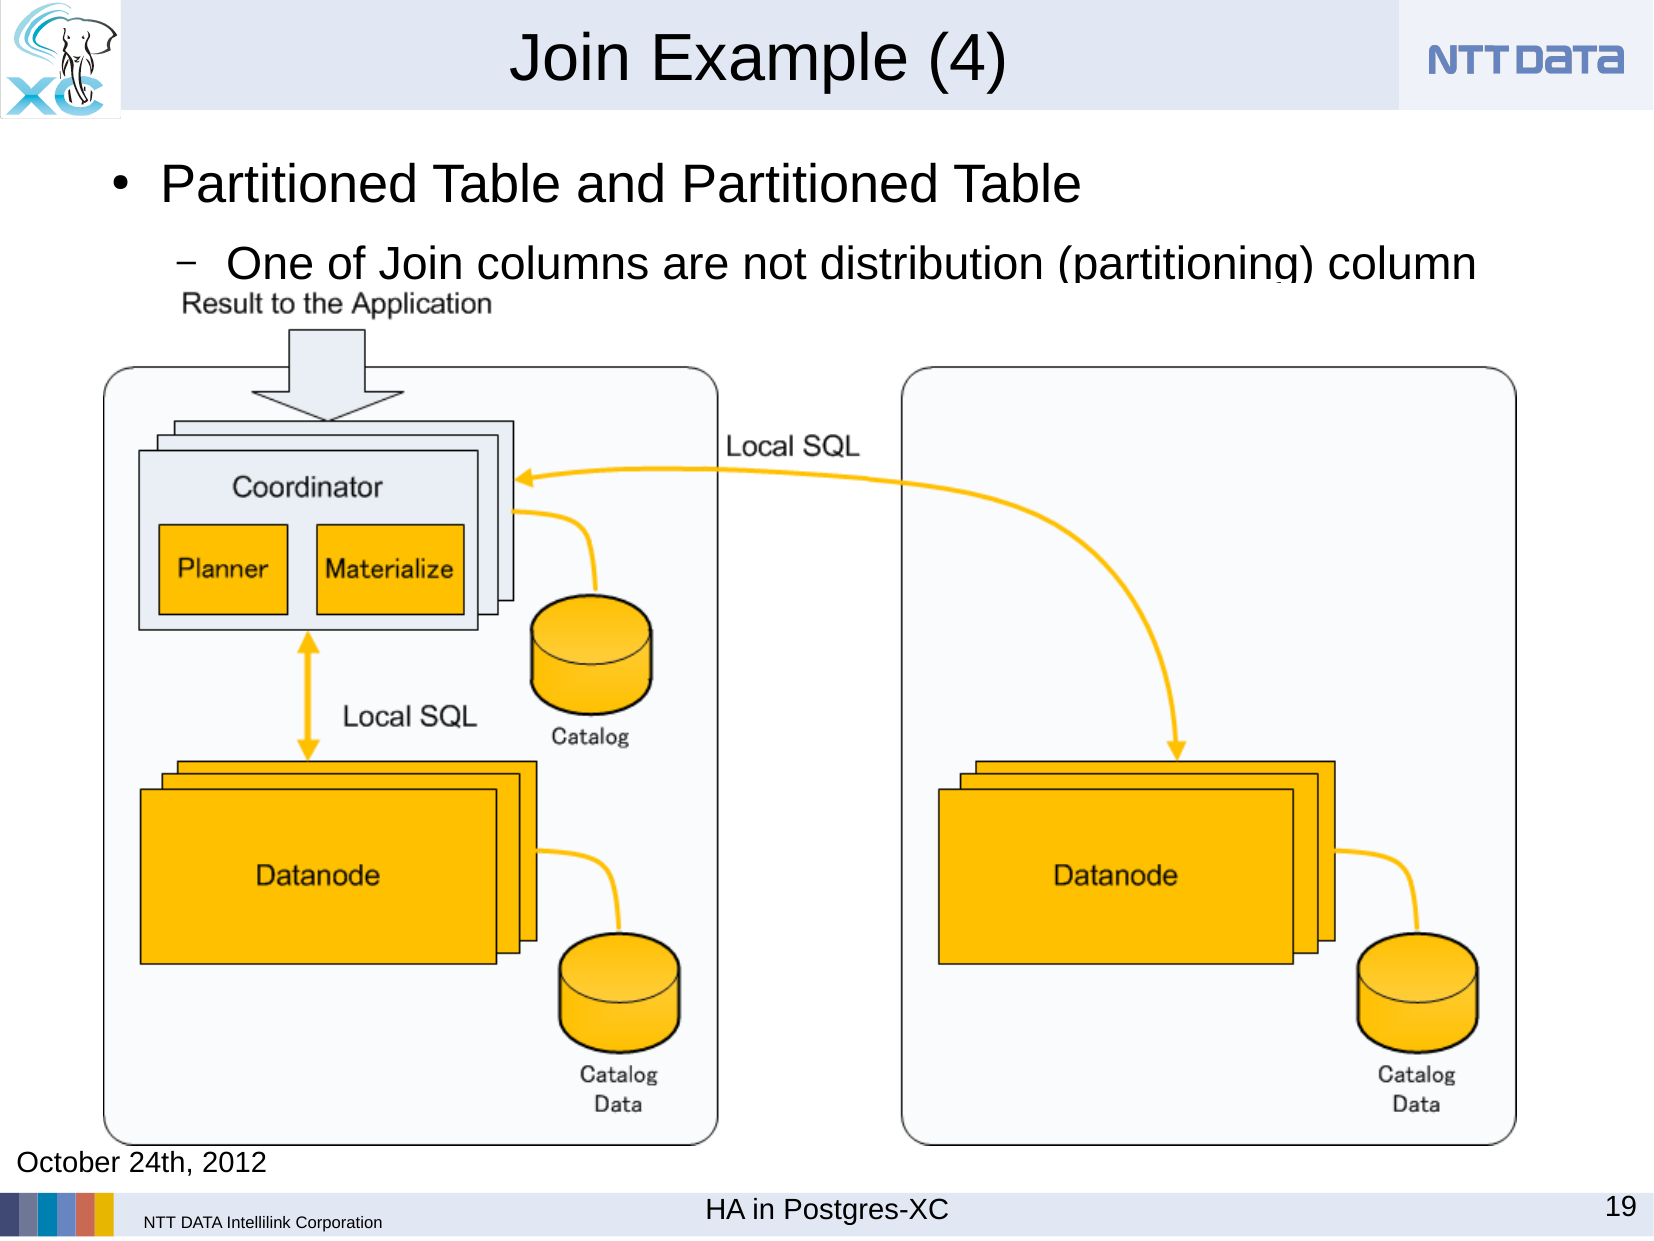

# Join Example (4)
Partitioned Table and Partitioned Table
One of Join columns are not distribution (partitioning) column
October 24th, 2012
19
HA in Postgres-XC